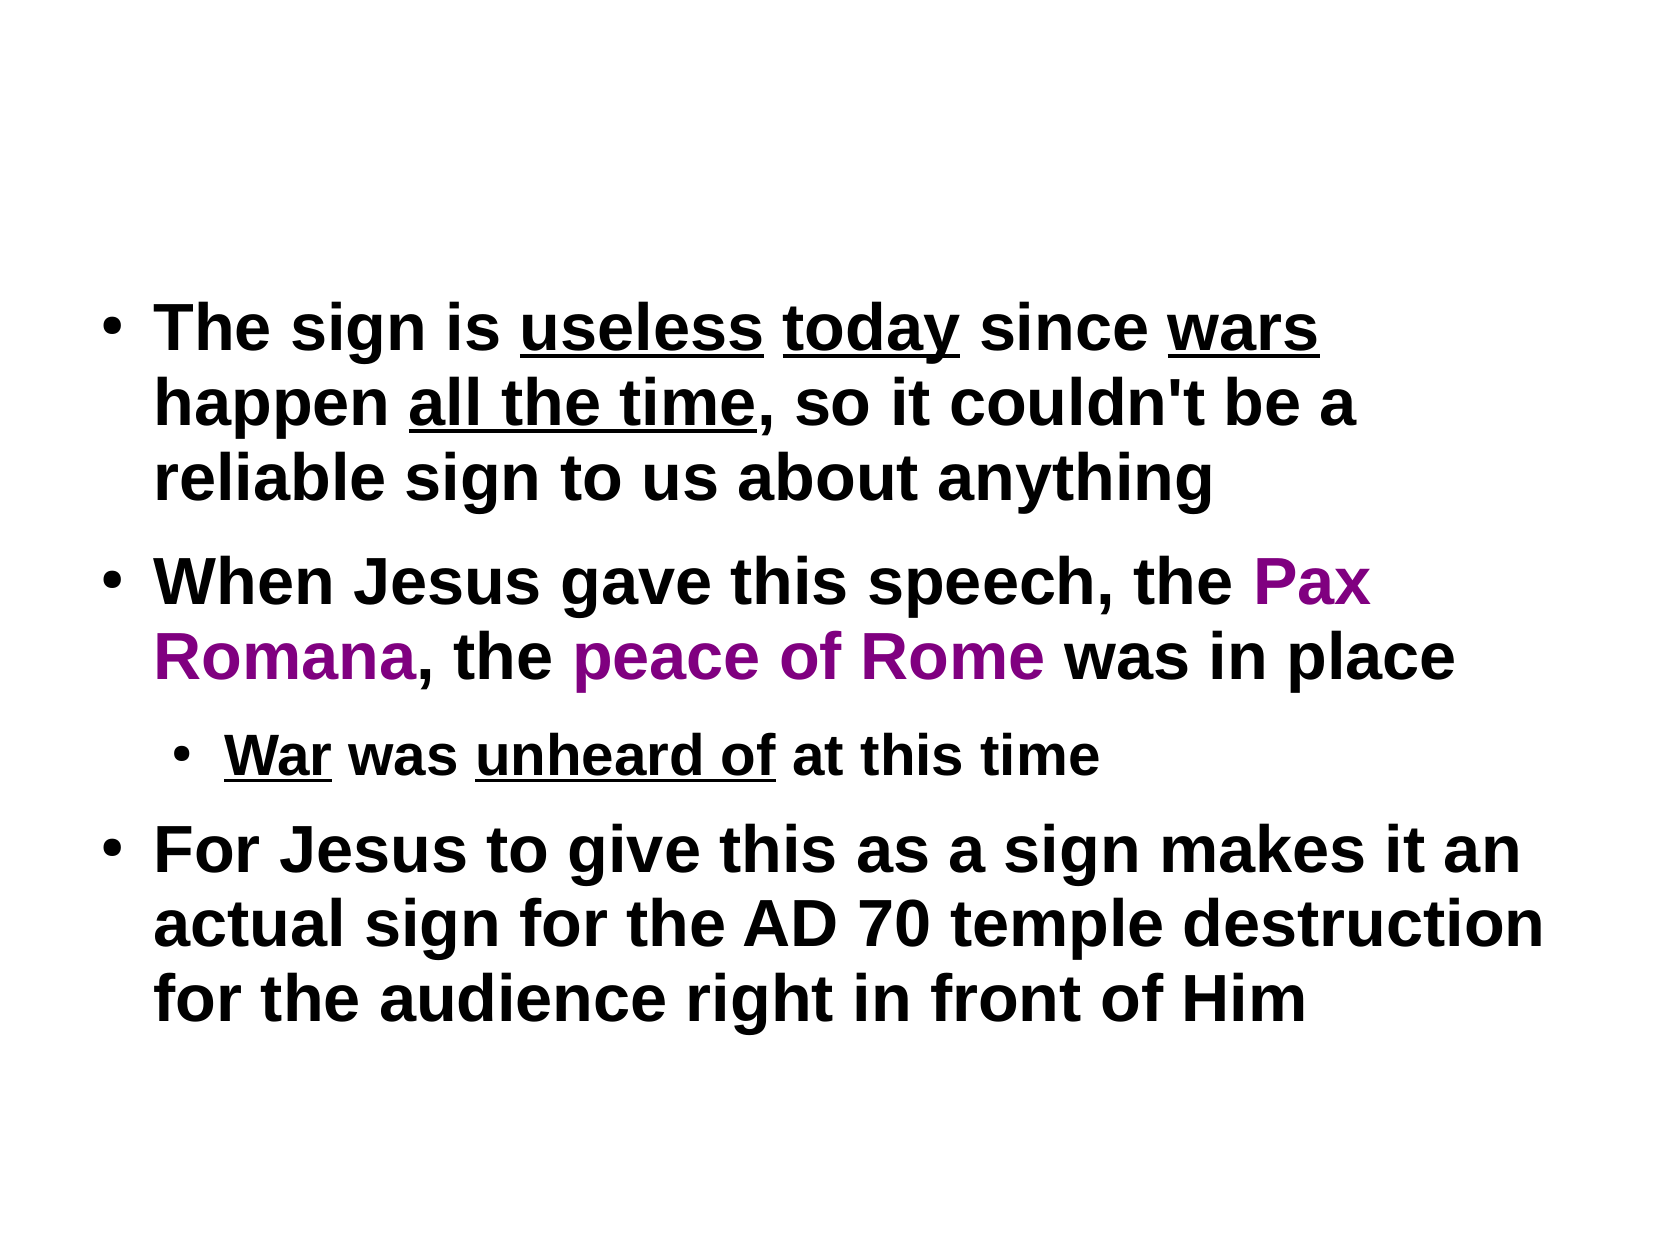

#
The sign is useless today since wars happen all the time, so it couldn't be a reliable sign to us about anything
When Jesus gave this speech, the Pax Romana, the peace of Rome was in place
War was unheard of at this time
For Jesus to give this as a sign makes it an actual sign for the AD 70 temple destruction for the audience right in front of Him